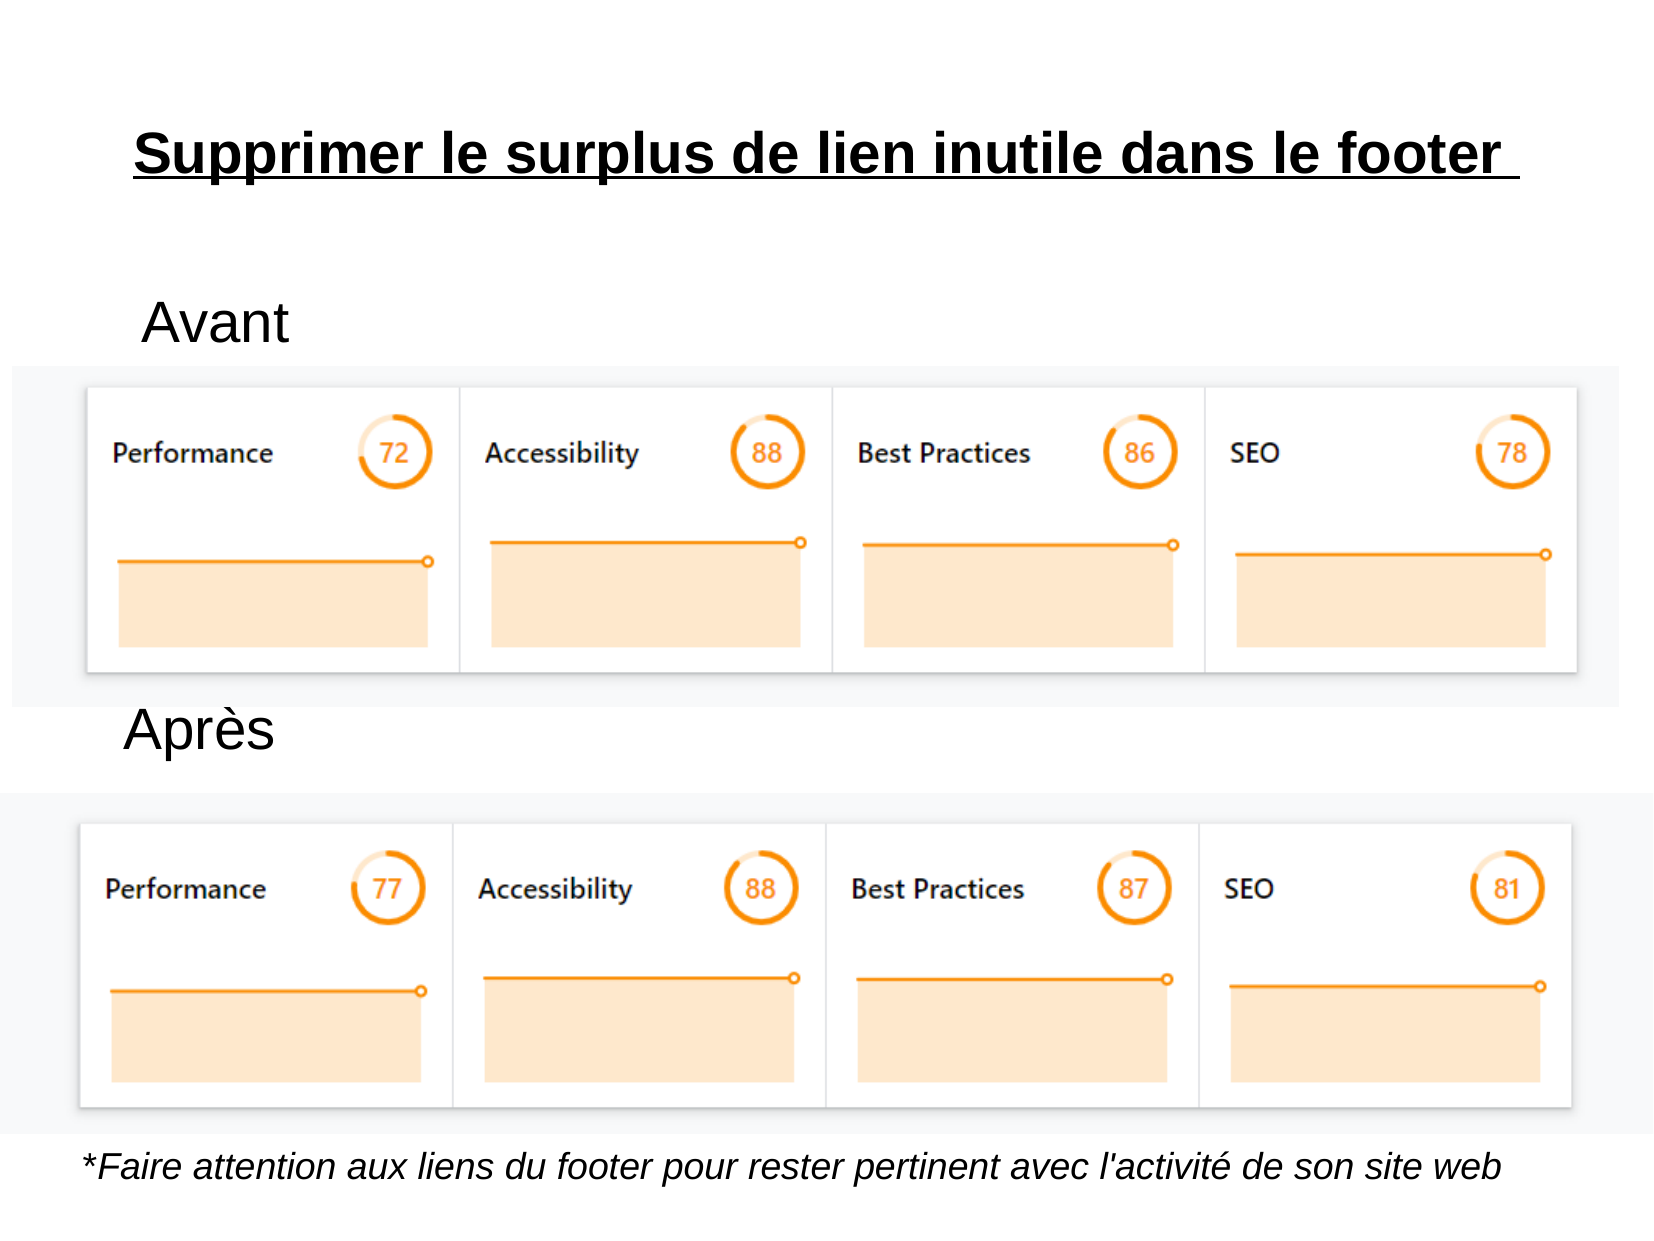

# Supprimer le surplus de lien inutile dans le footer
Avant
Après
*Faire attention aux liens du footer pour rester pertinent avec l'activité de son site web